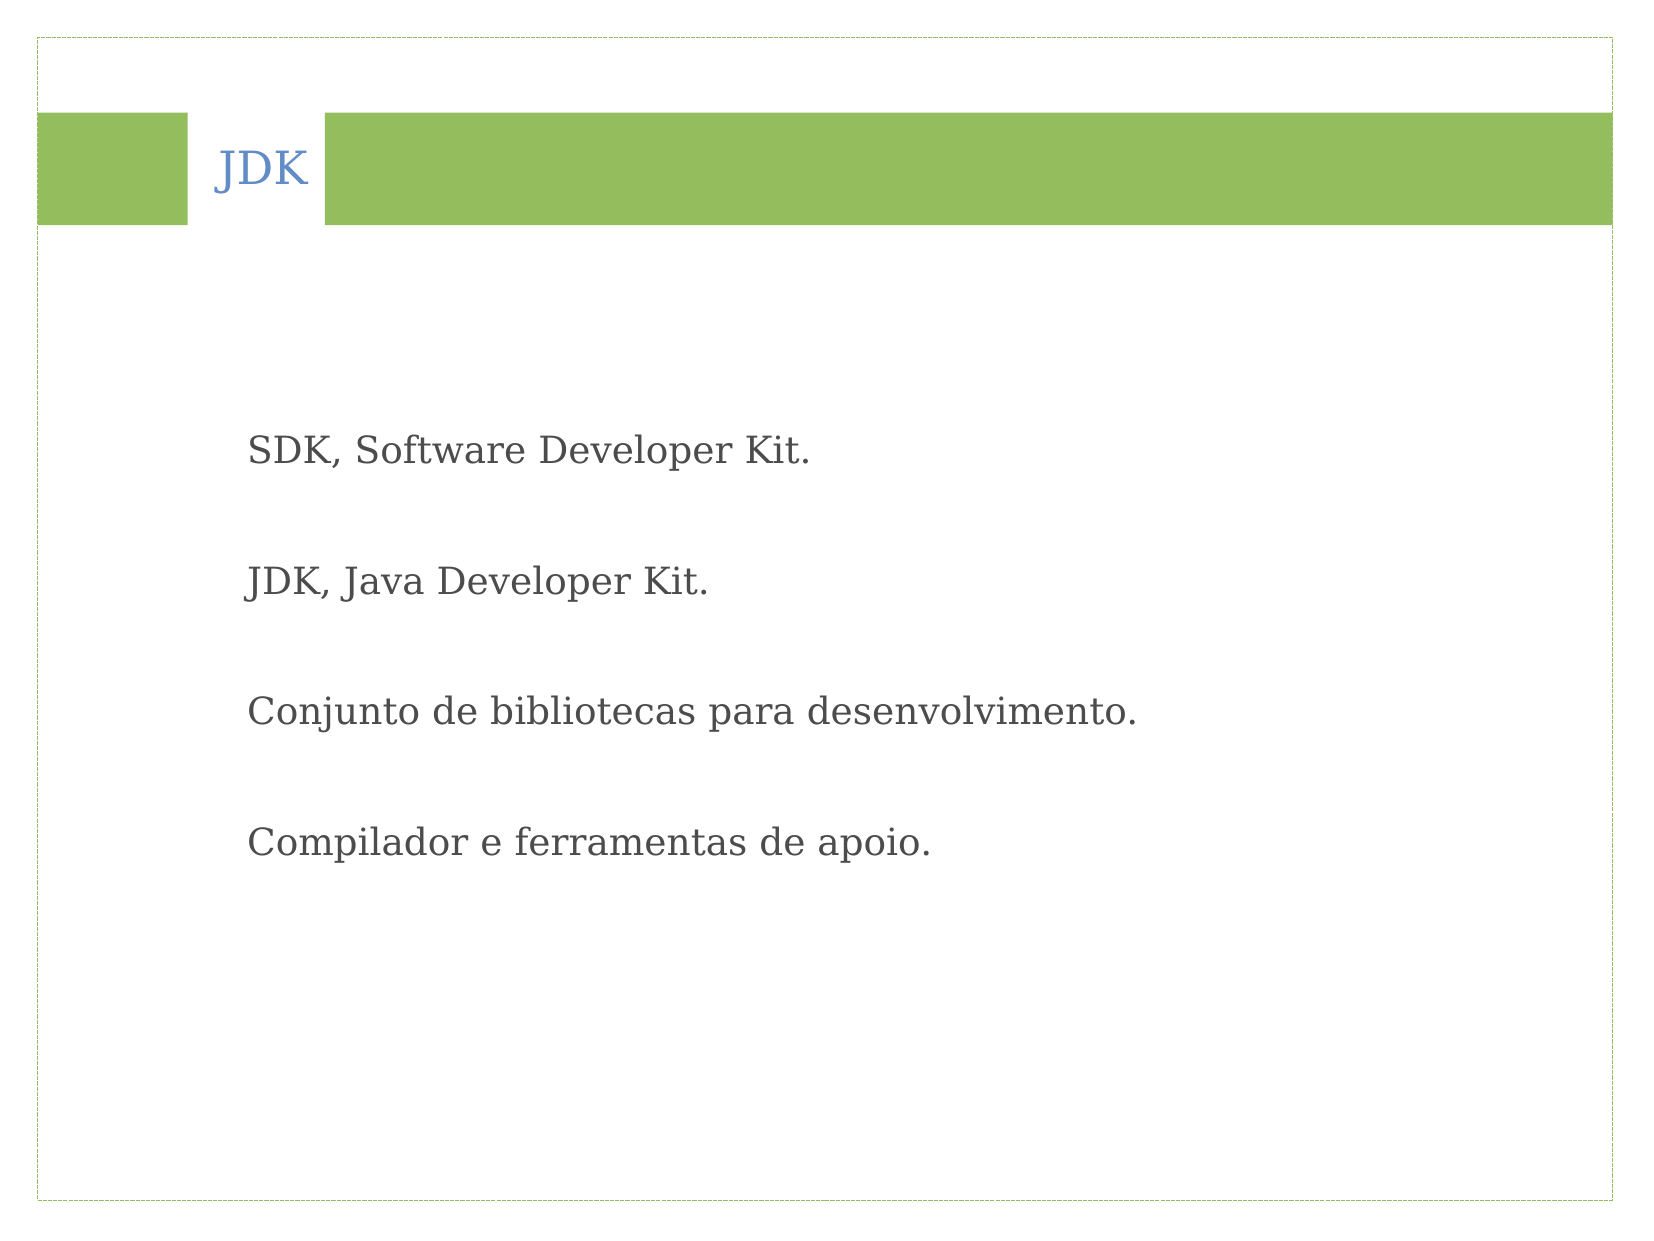

JDK
SDK, Software Developer Kit.
JDK, Java Developer Kit.
Conjunto de bibliotecas para desenvolvimento.
Compilador e ferramentas de apoio.